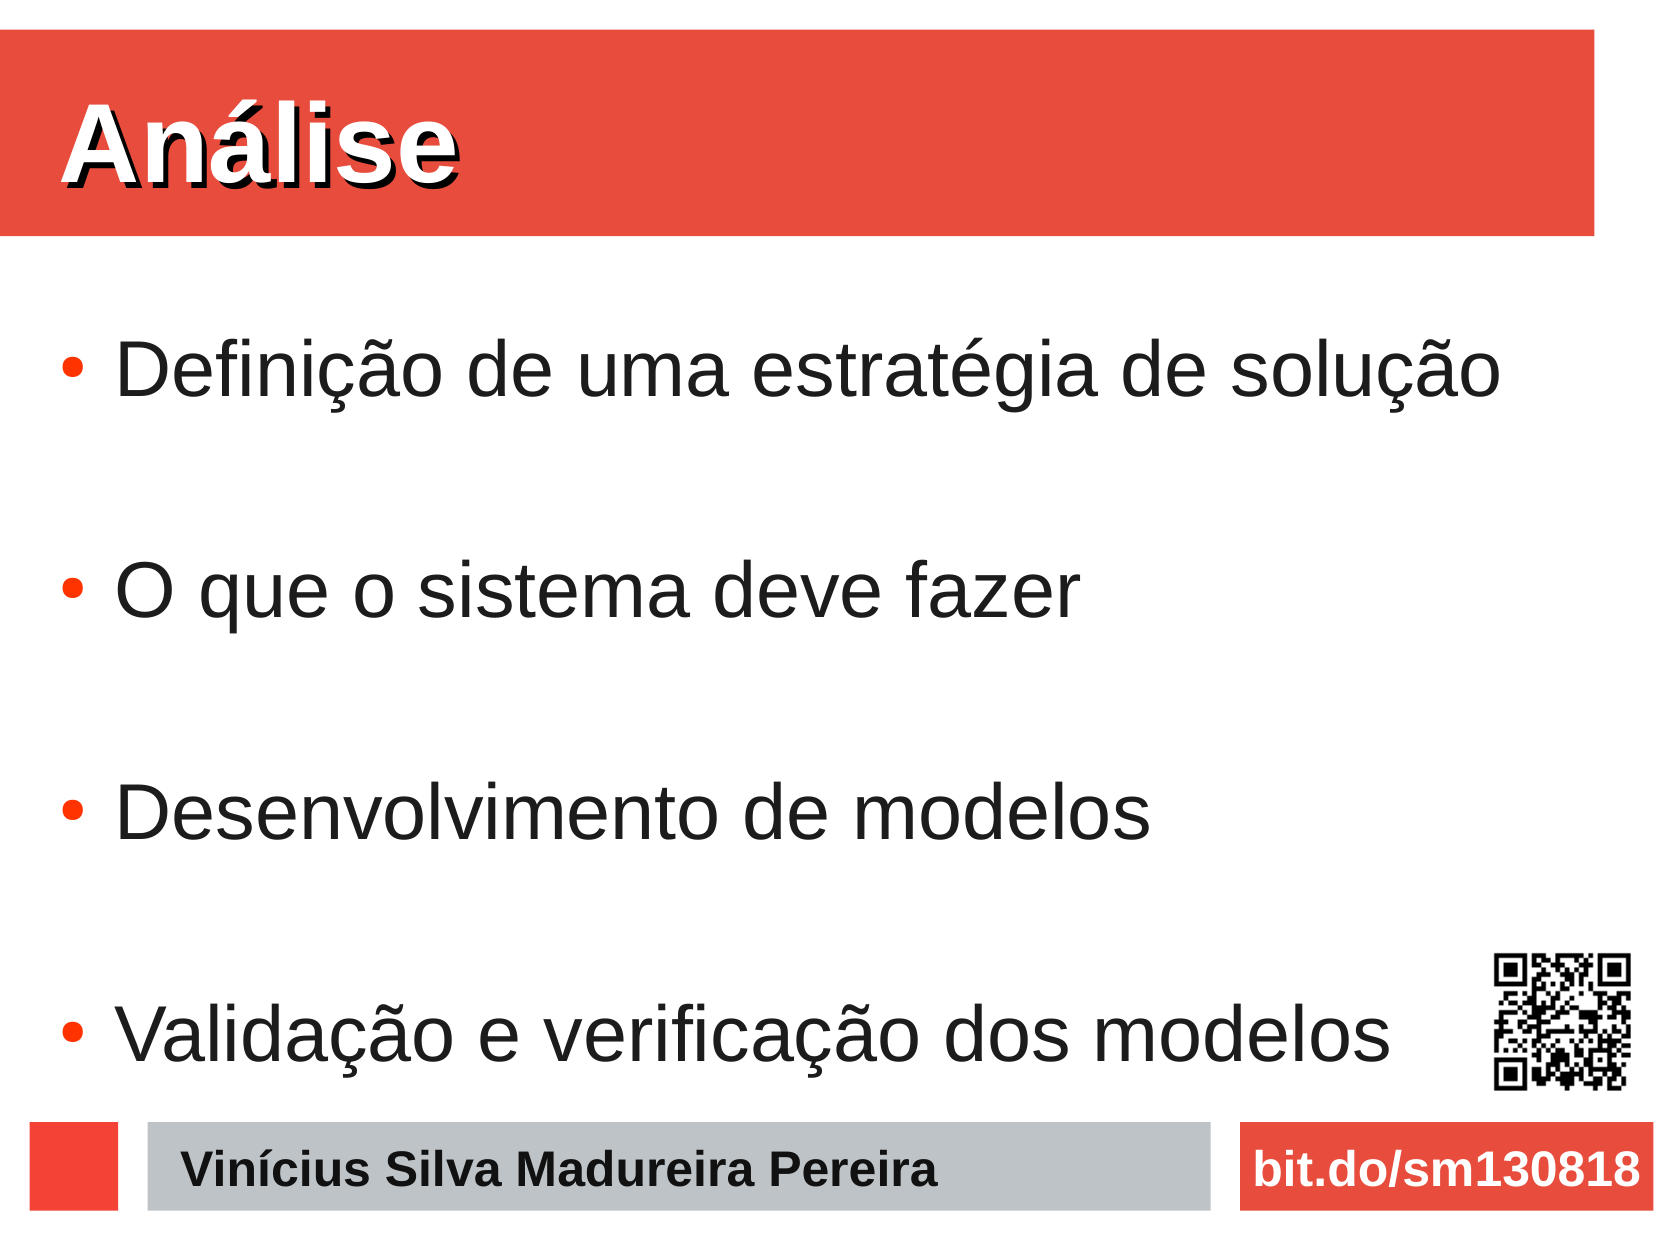

# Análise
 Definição de uma estratégia de solução
 O que o sistema deve fazer
 Desenvolvimento de modelos
 Validação e verificação dos modelos
Vinícius Silva Madureira Pereira
bit.do/sm130818